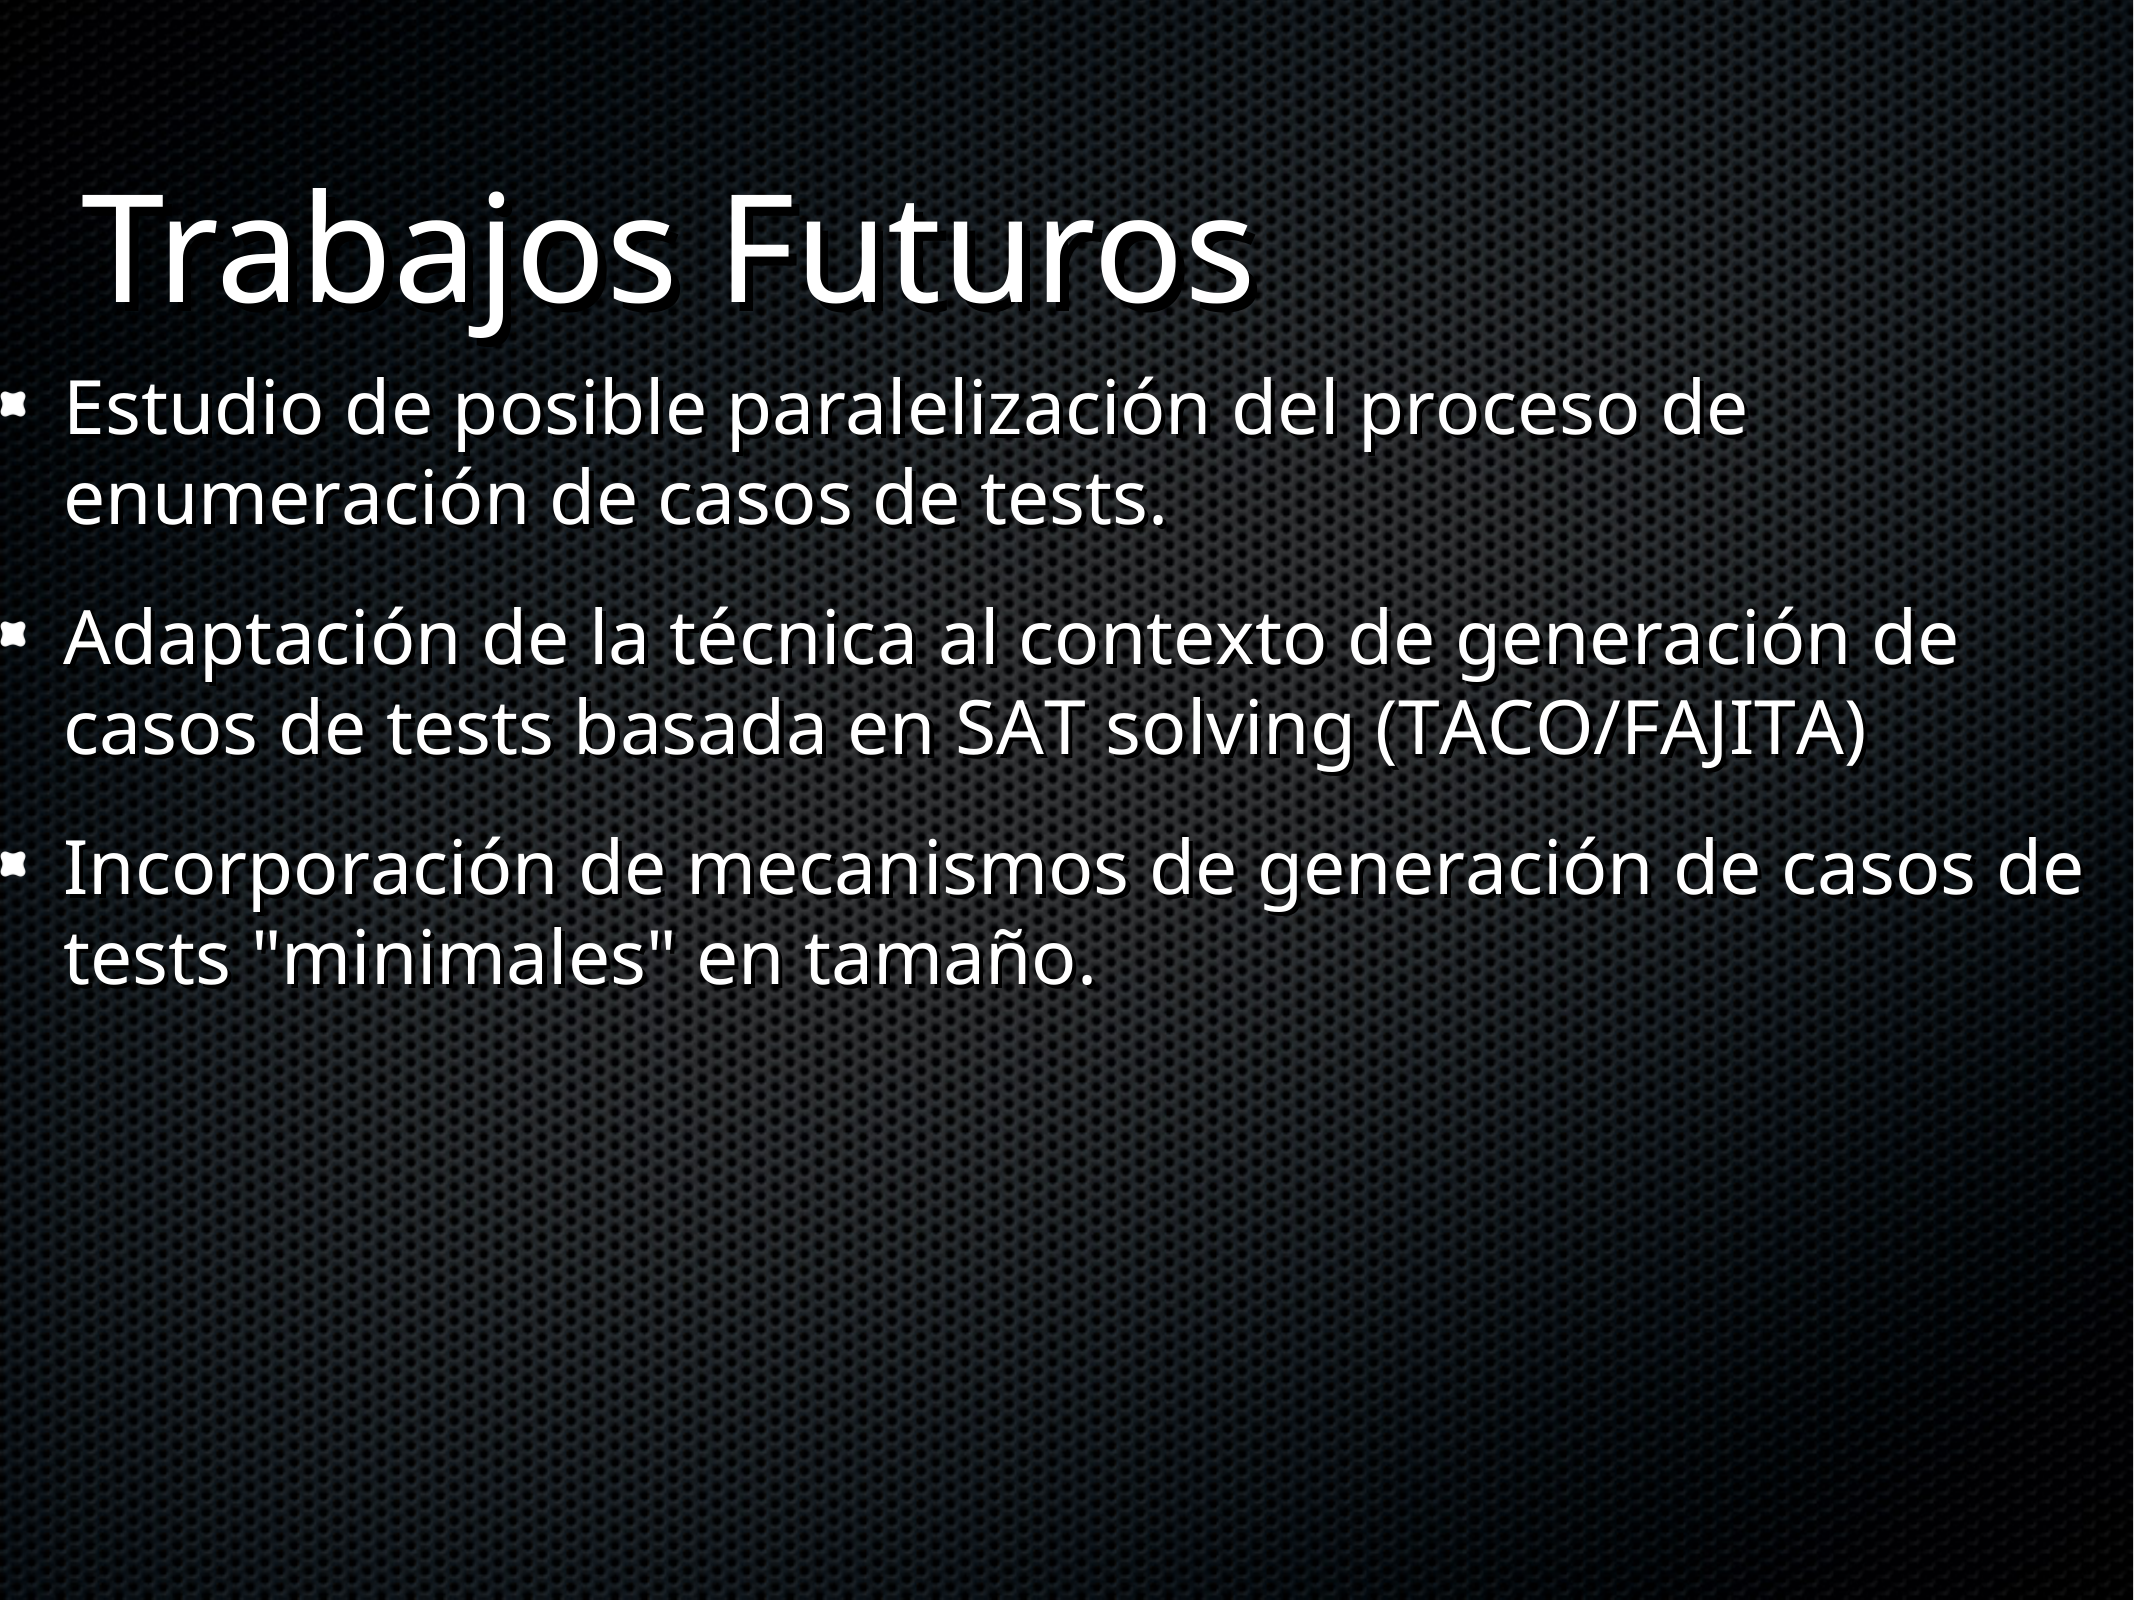

# Trabajos Futuros
Estudio de posible paralelización del proceso de enumeración de casos de tests.
Adaptación de la técnica al contexto de generación de casos de tests basada en SAT solving (TACO/FAJITA)
Incorporación de mecanismos de generación de casos de tests "minimales" en tamaño.